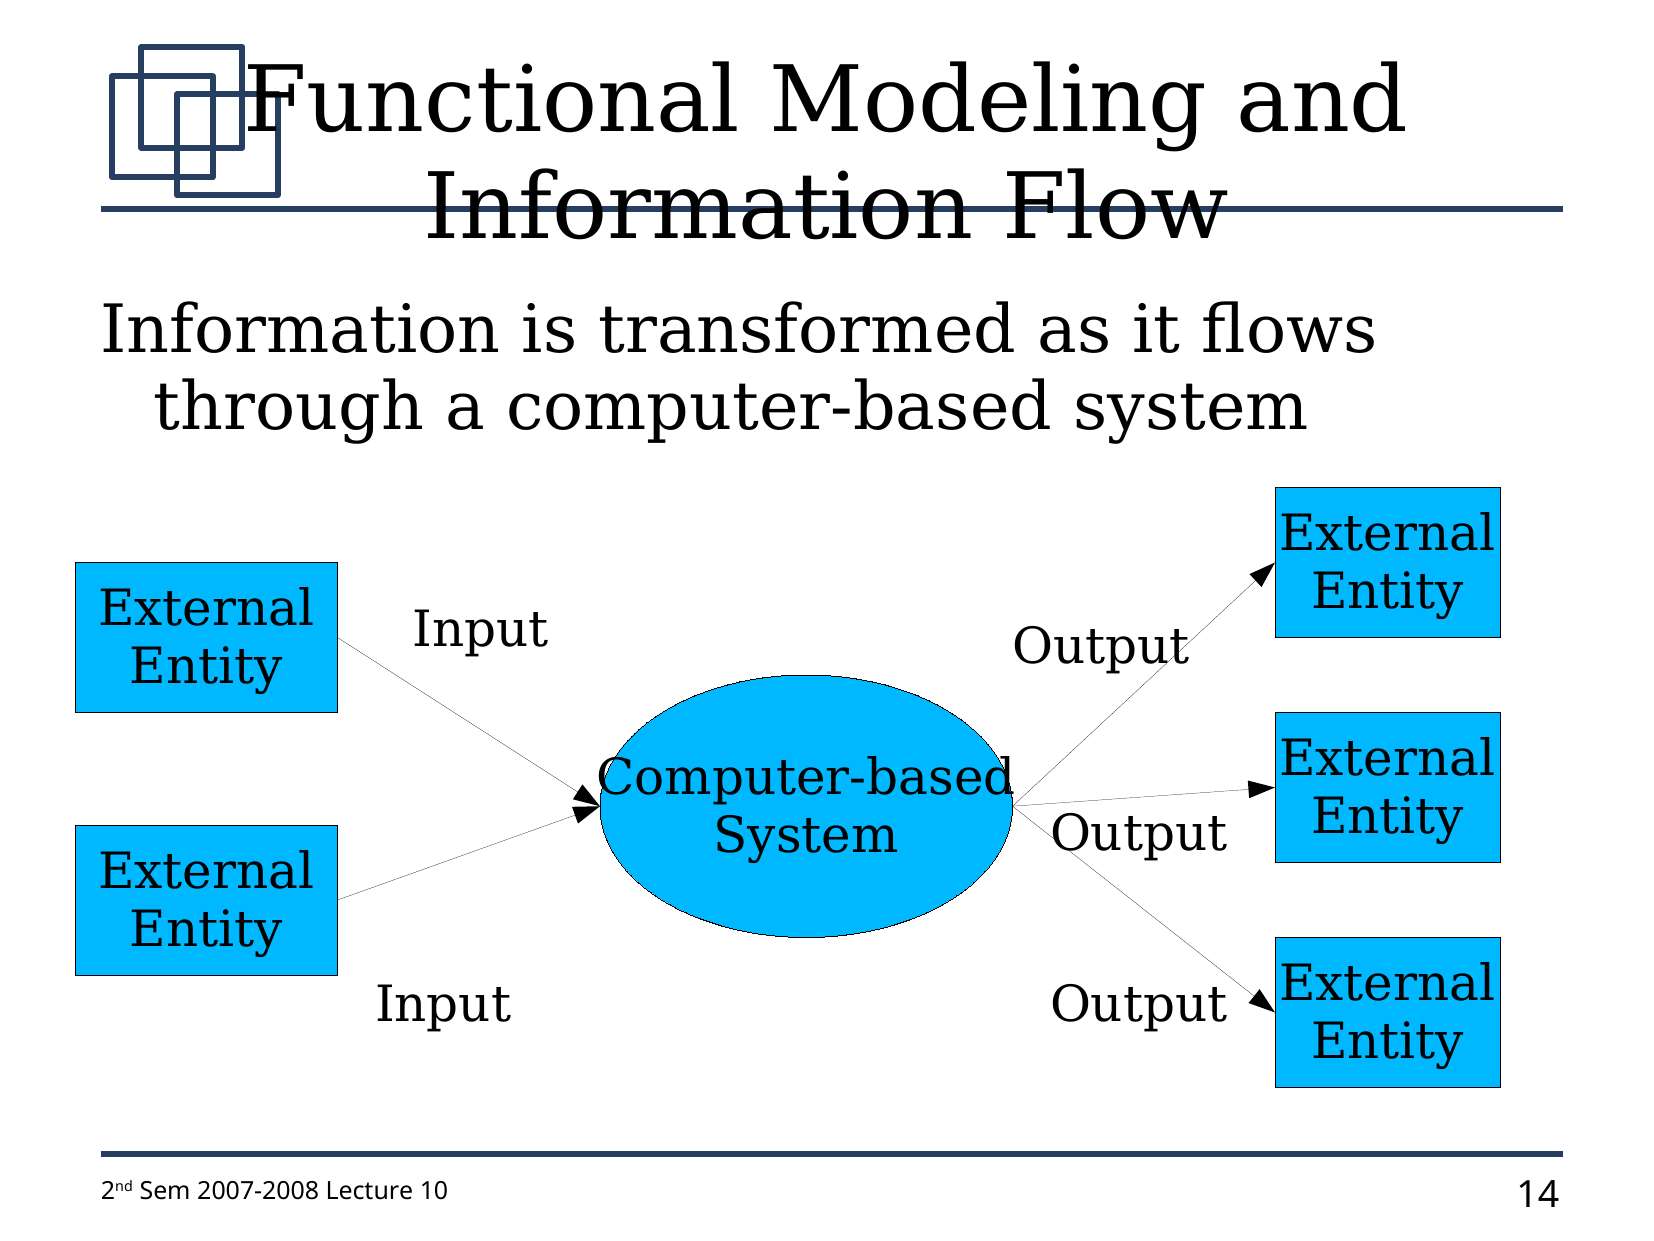

# Functional Modeling and Information Flow
Information is transformed as it flows through a computer-based system
External
Entity
External
Entity
Input
Output
Computer-based
System
External
Entity
Output
External
Entity
External
Entity
Input
Output